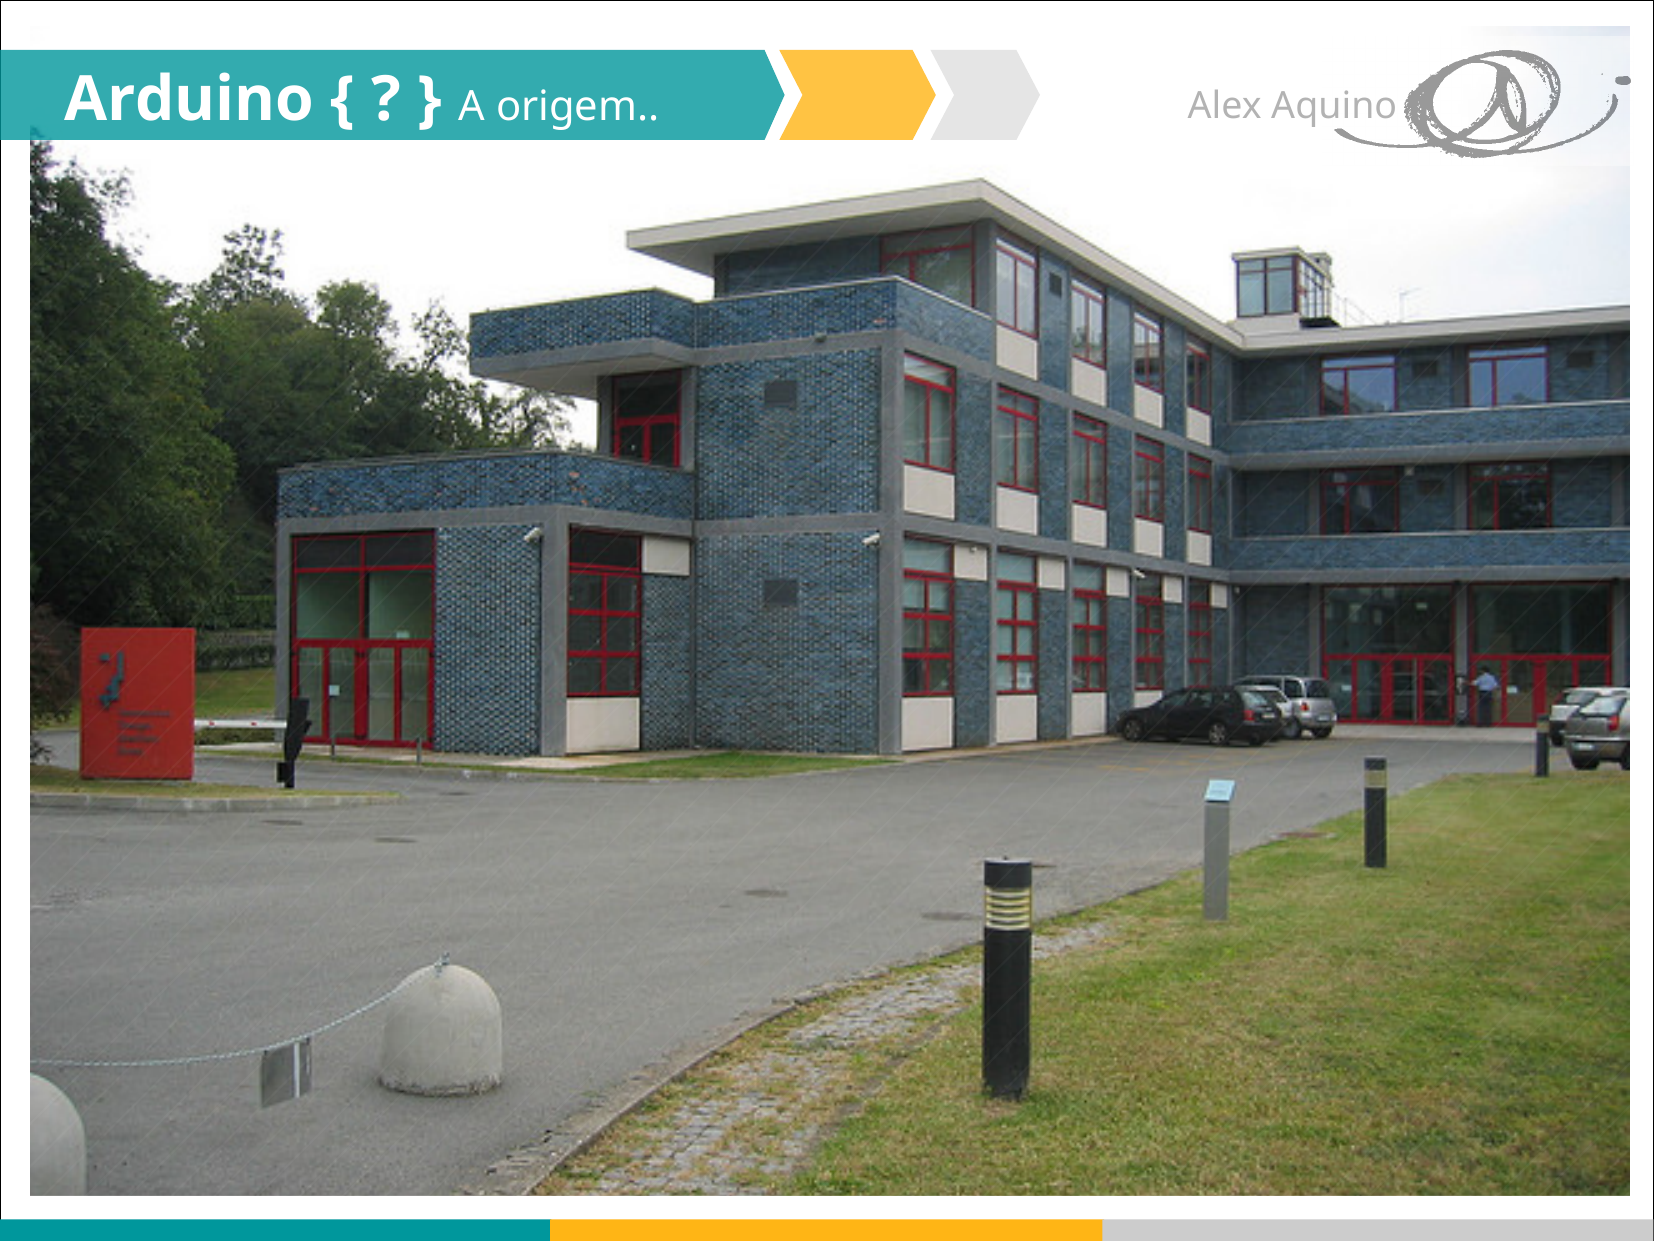

Arduino { ? } A origem..
Alex Aquino